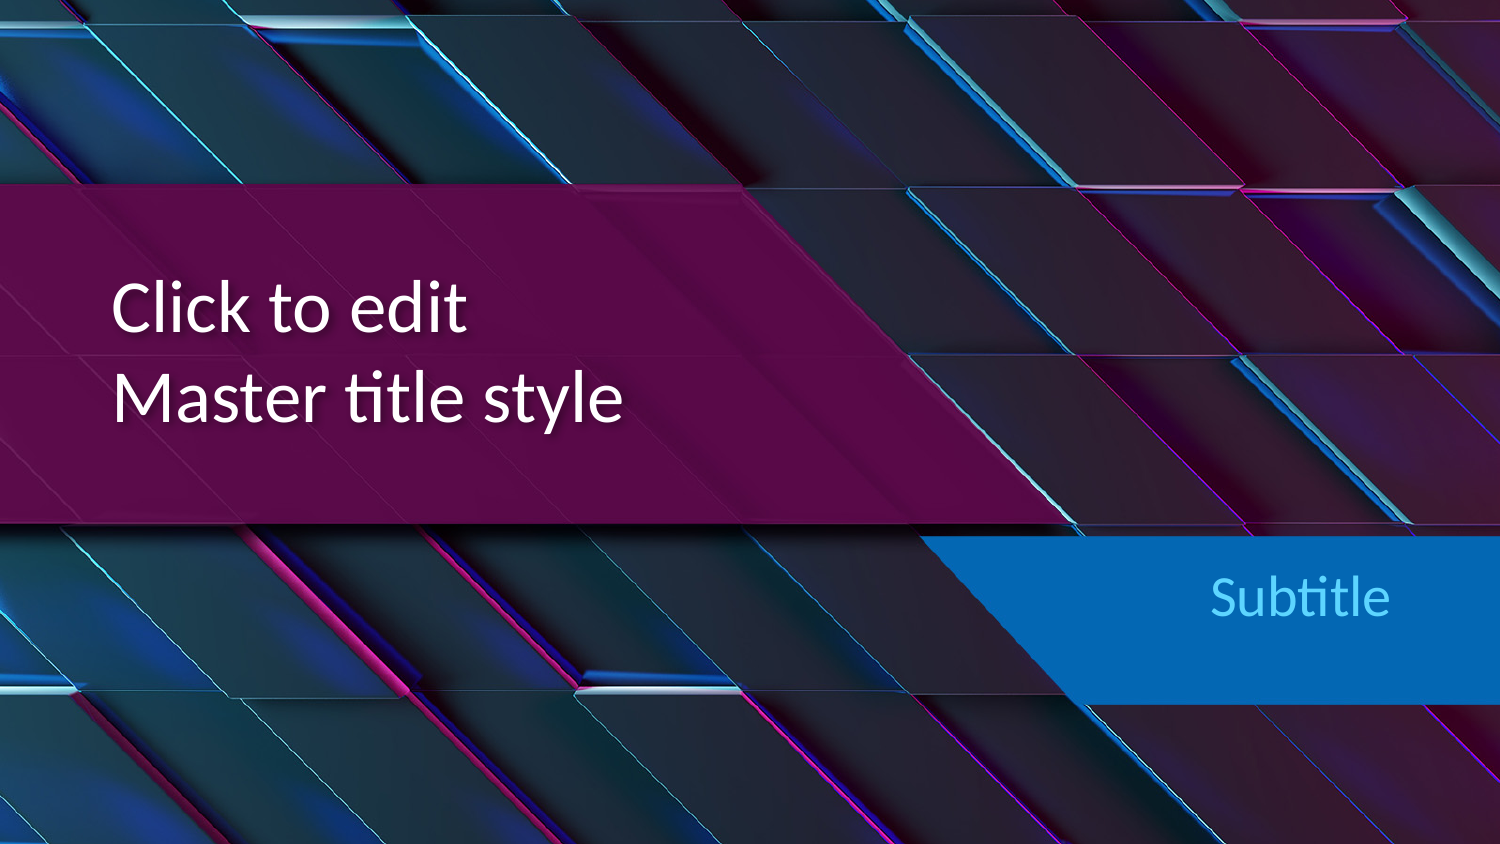

Click to edit
Master title style
Subtitle